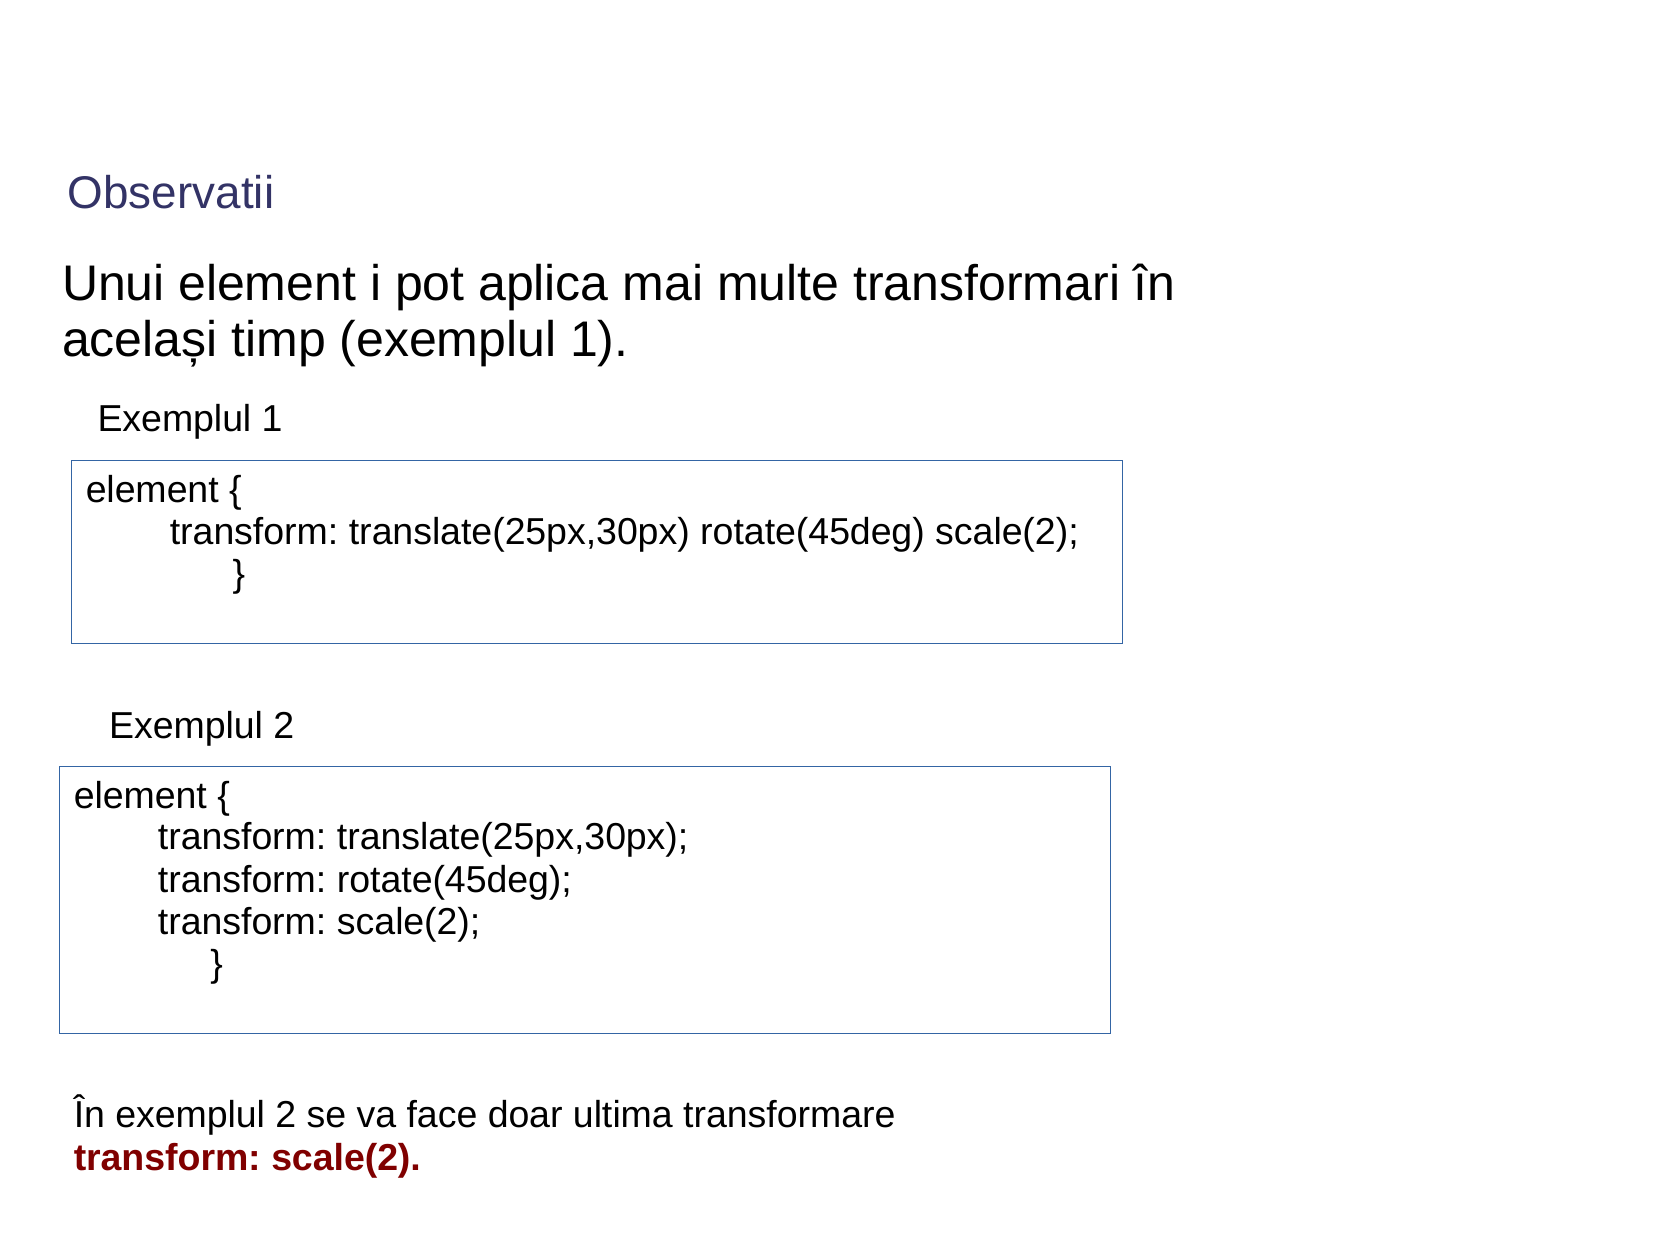

Observatii
Unui element i pot aplica mai multe transformari în același timp (exemplul 1).
Exemplul 1
element {
 transform: translate(25px,30px) rotate(45deg) scale(2);
 }
Exemplul 2
element {
 transform: translate(25px,30px);
 transform: rotate(45deg);
 transform: scale(2);
 }
În exemplul 2 se va face doar ultima transformare
transform: scale(2).